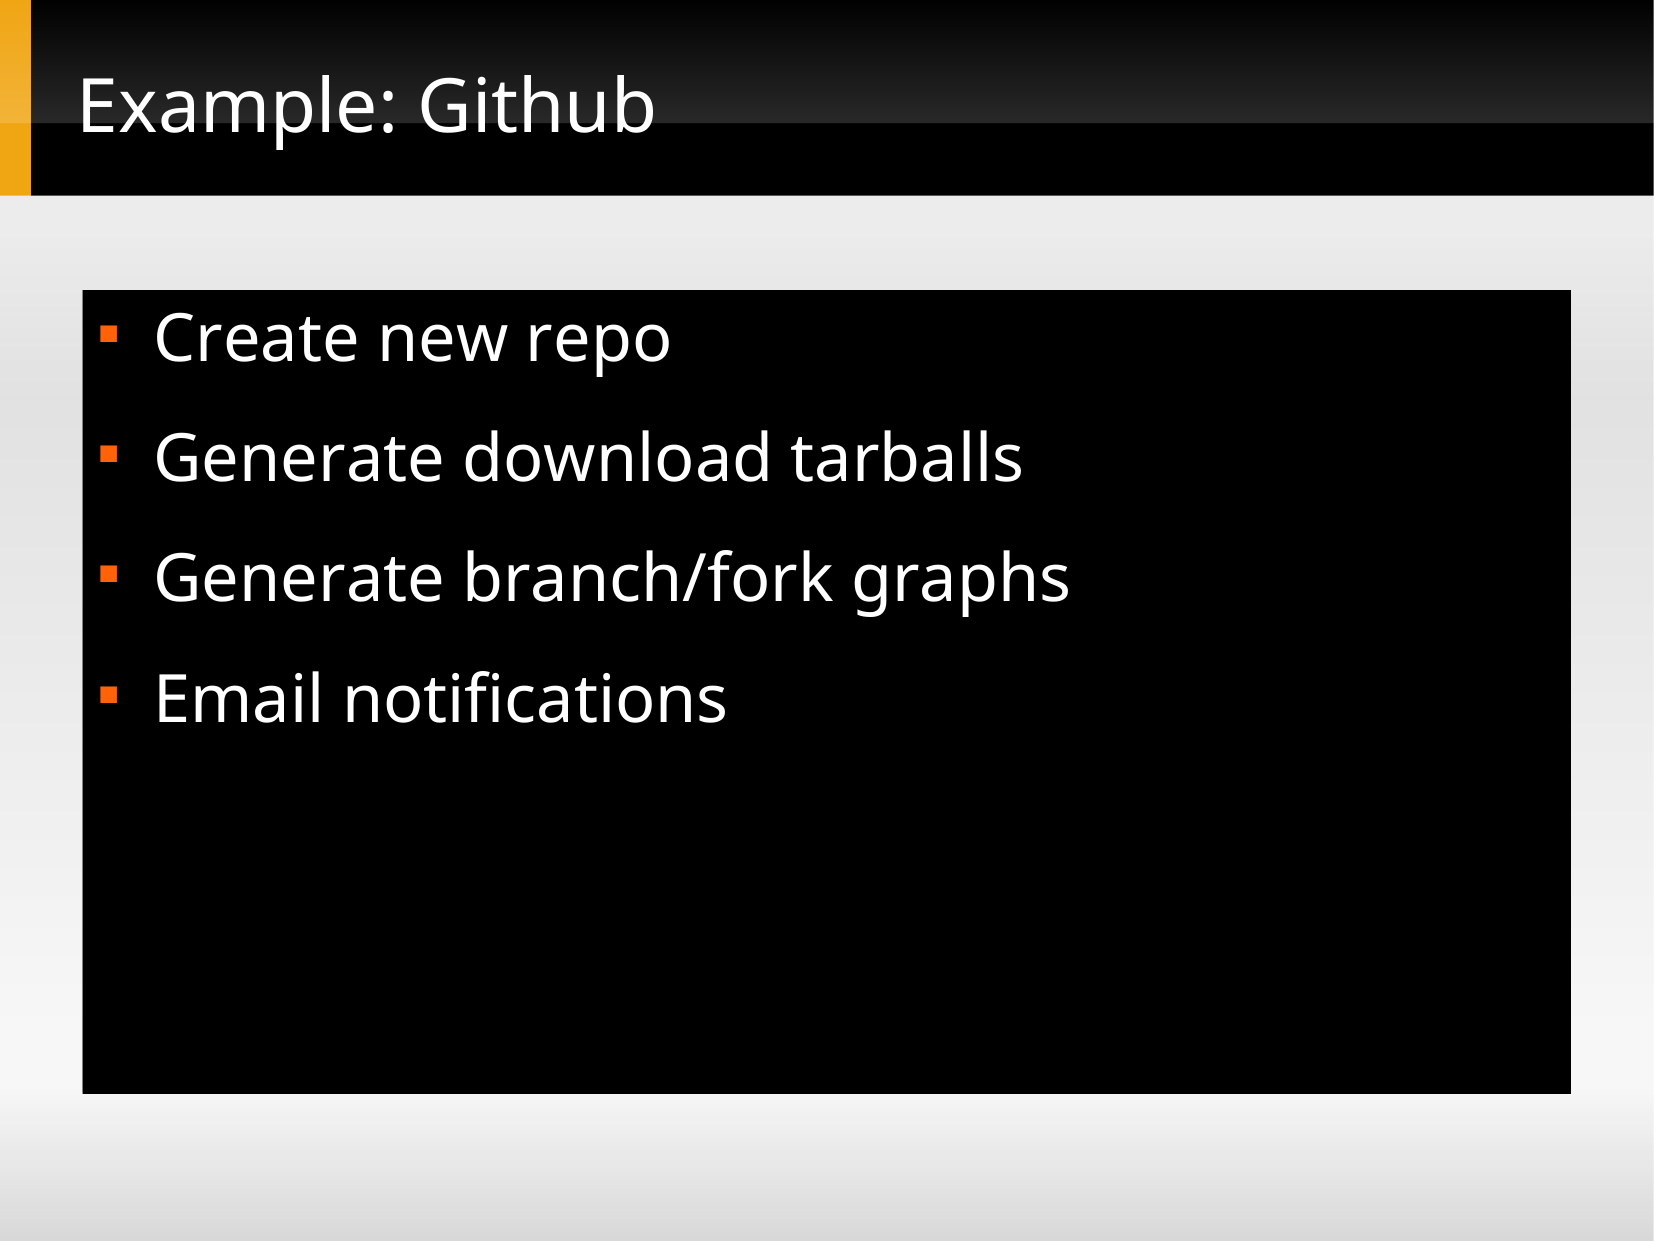

# Example: Github
Create new repo
Generate download tarballs
Generate branch/fork graphs
Email notifications